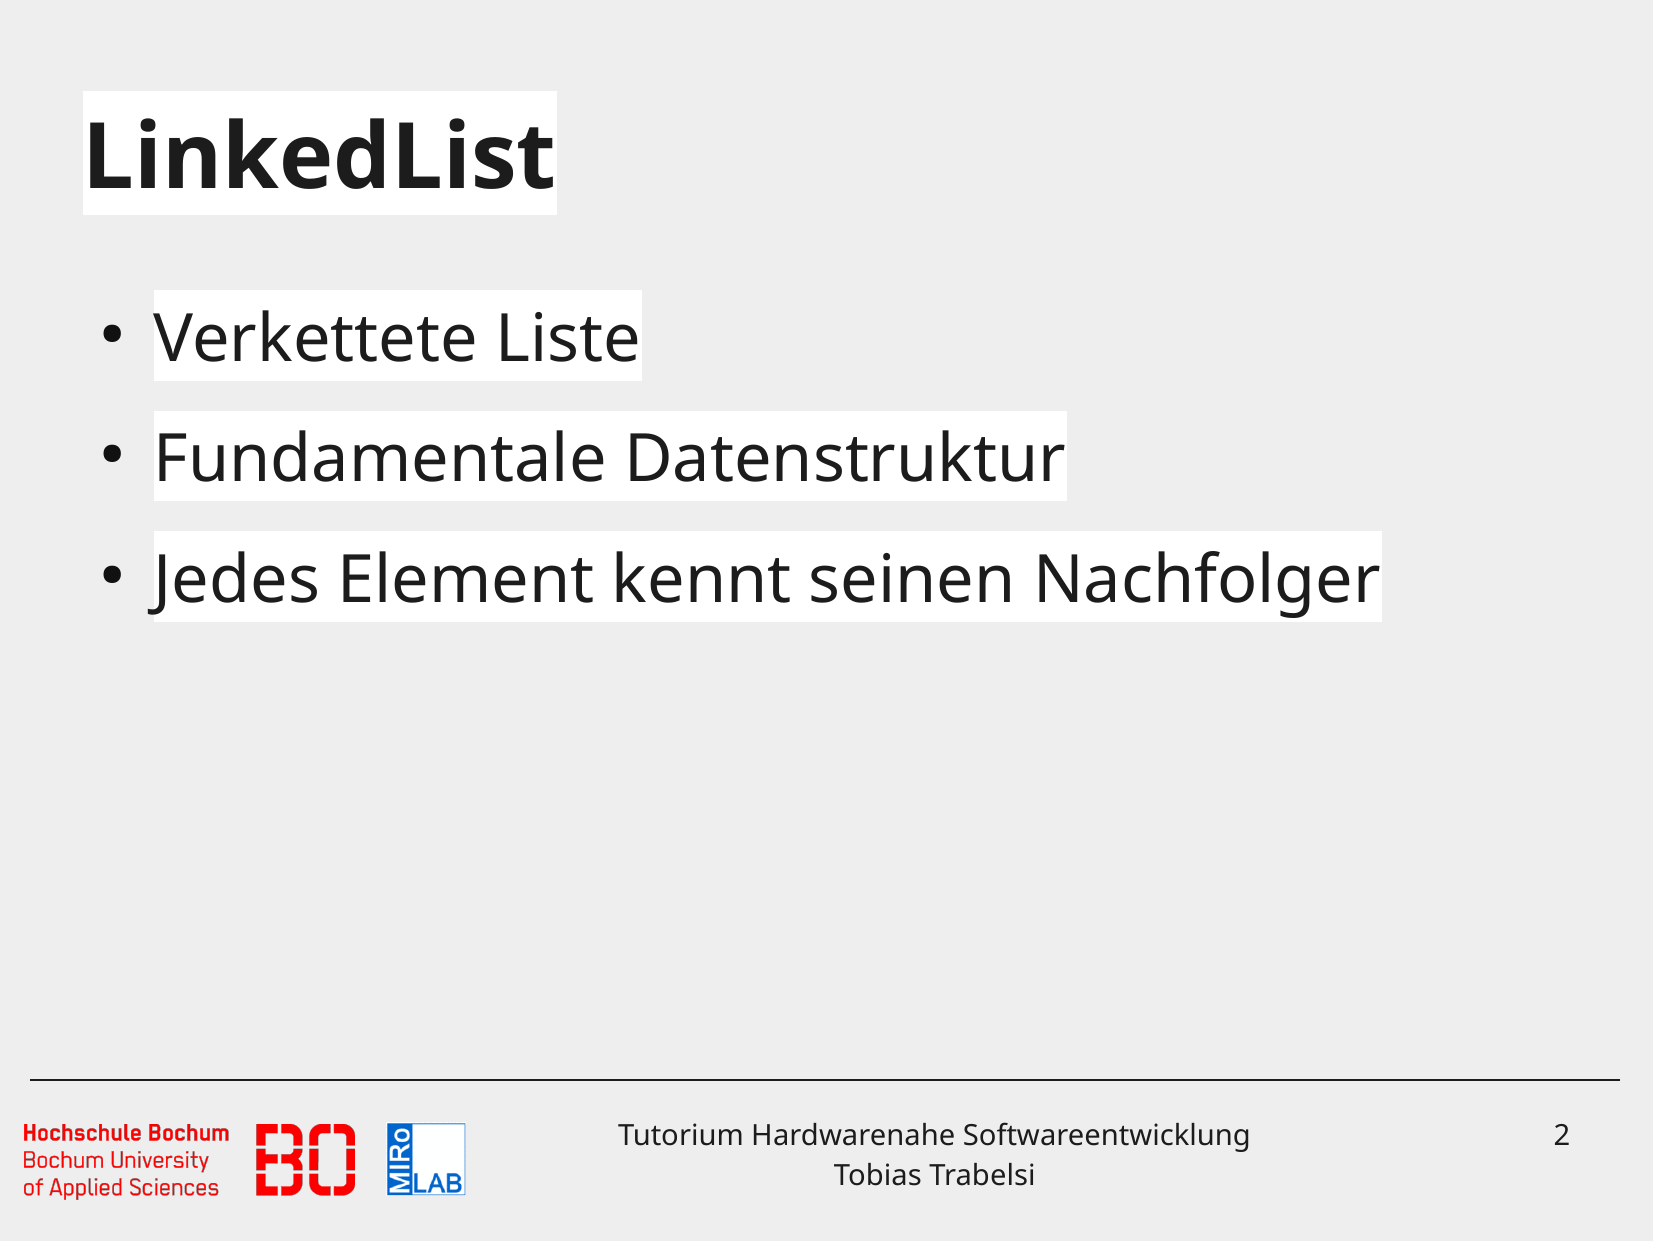

# LinkedList
Verkettete Liste
Fundamentale Datenstruktur
Jedes Element kennt seinen Nachfolger
Vanessa Böhrk - Tutorium Hardwarenahe Softwareentwicklung
2